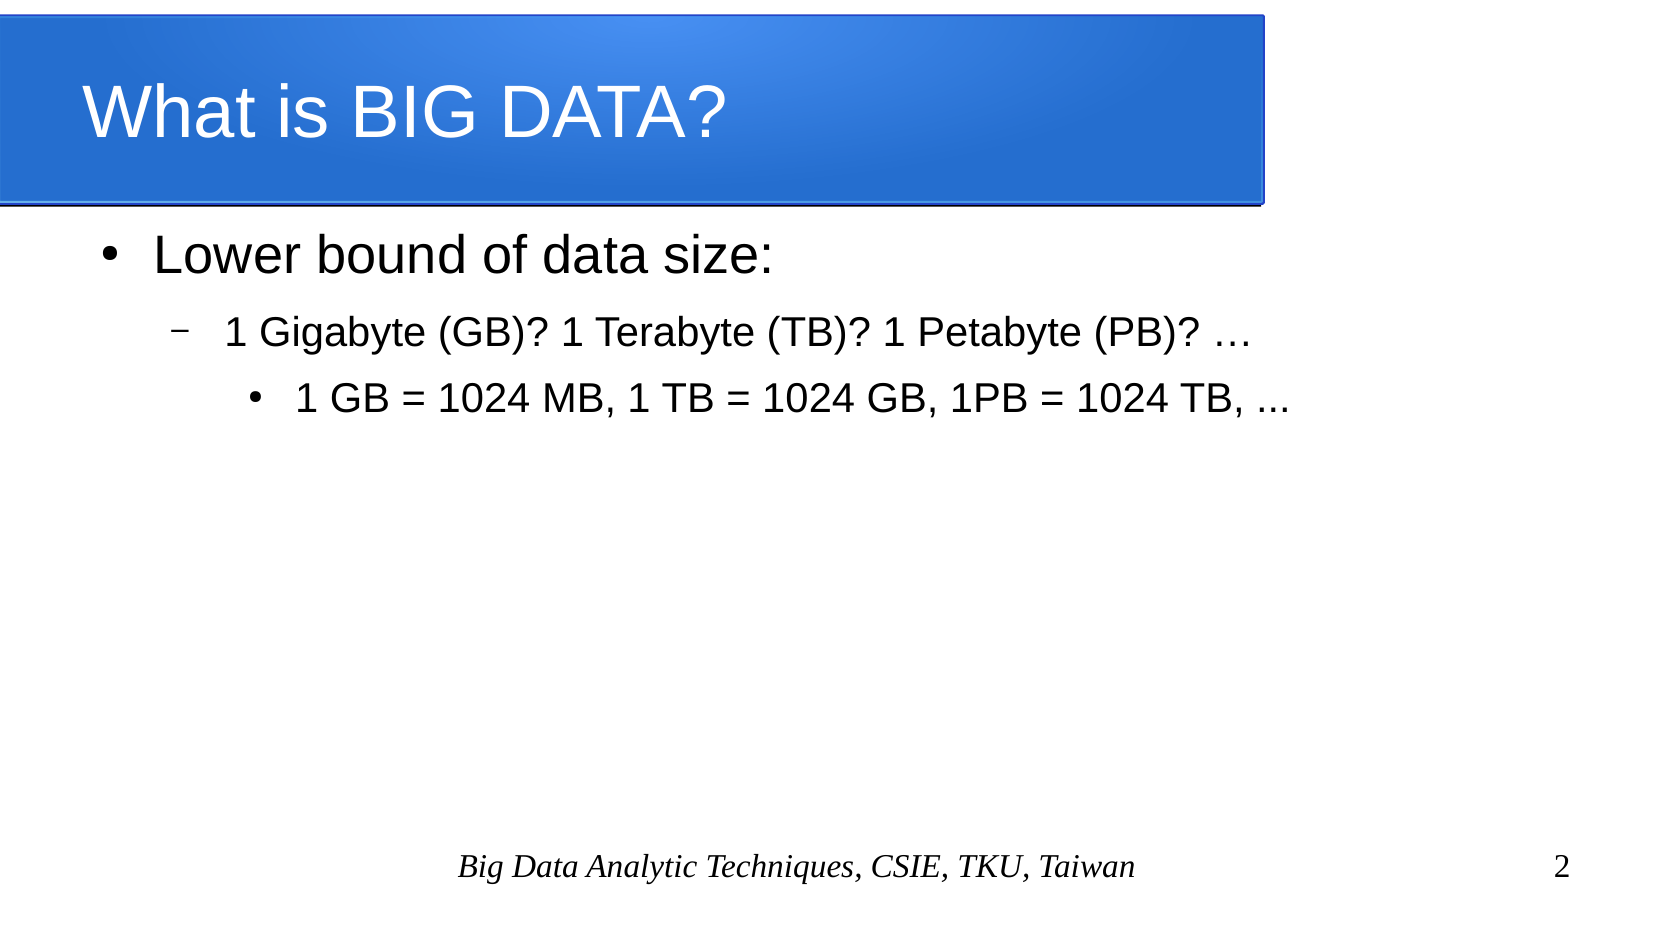

# What is BIG DATA?
Lower bound of data size:
1 Gigabyte (GB)? 1 Terabyte (TB)? 1 Petabyte (PB)? …
1 GB = 1024 MB, 1 TB = 1024 GB, 1PB = 1024 TB, ...
Big Data Analytic Techniques, CSIE, TKU, Taiwan
2